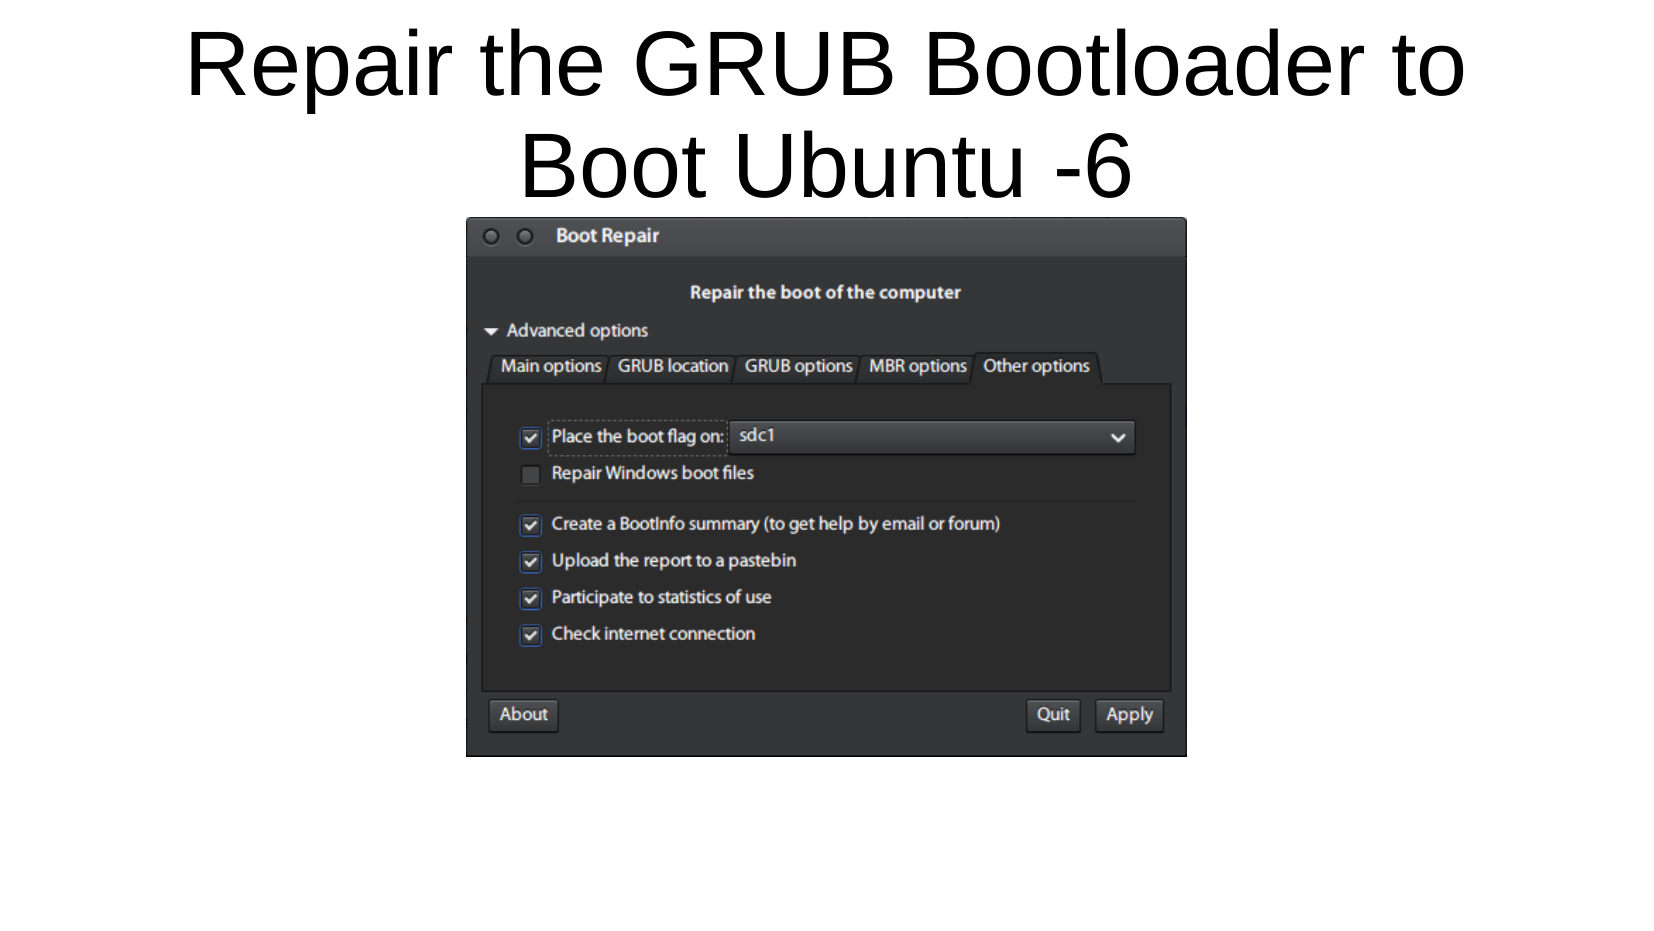

# Repair the GRUB Bootloader to Boot Ubuntu -6